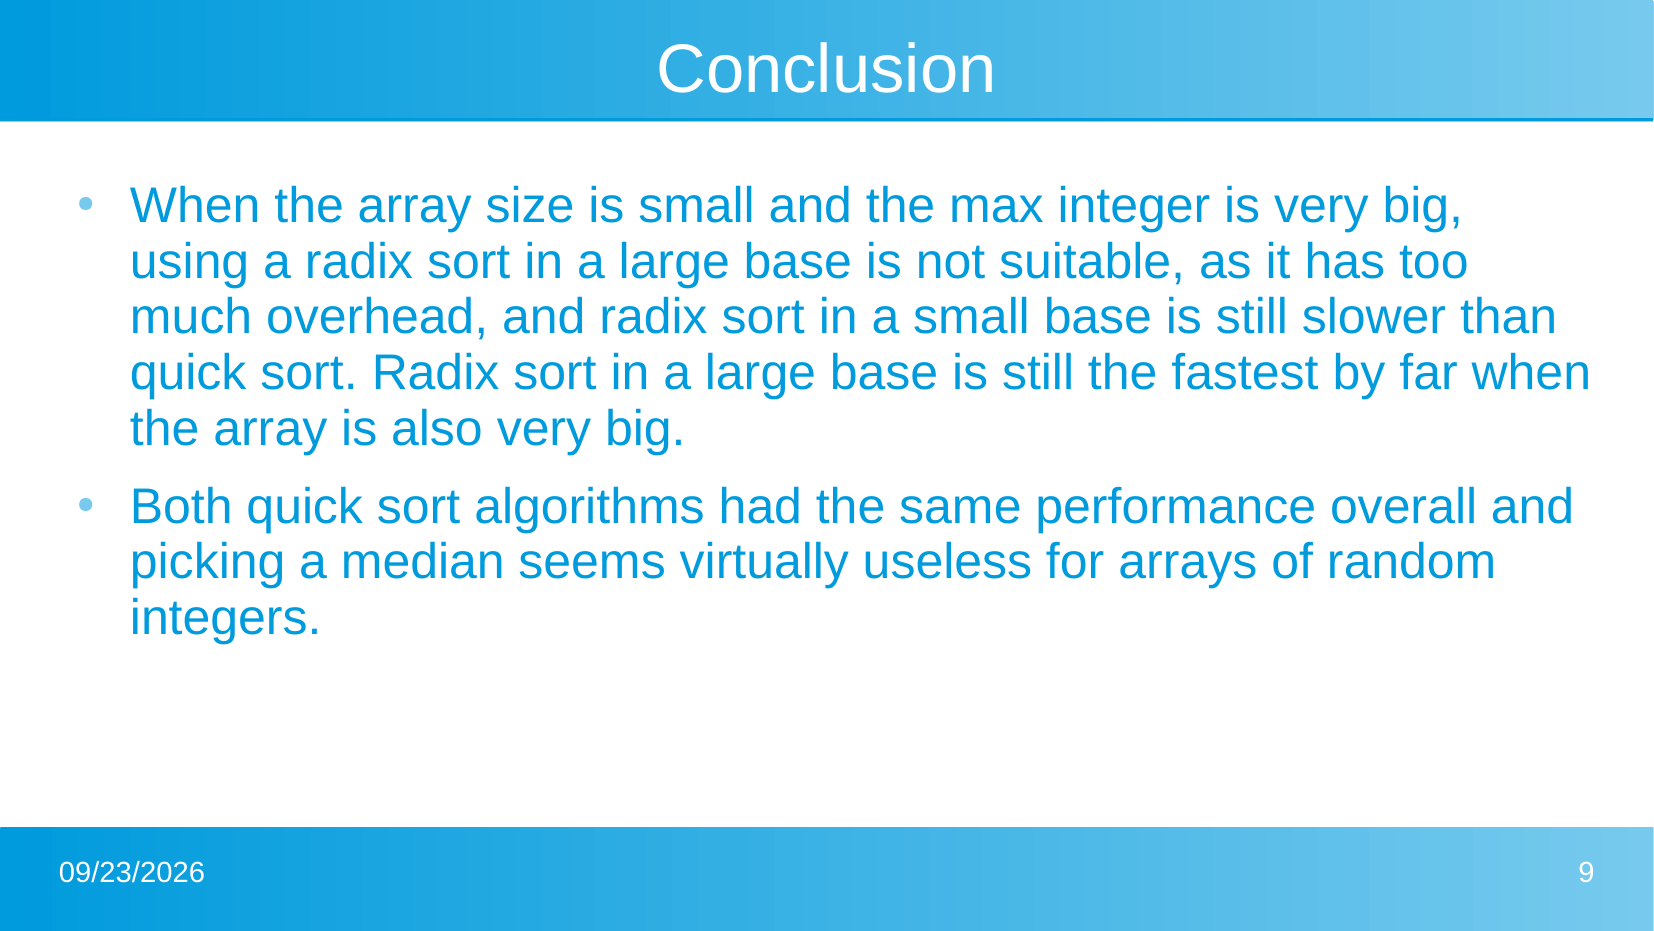

# Conclusion
When the array size is small and the max integer is very big, using a radix sort in a large base is not suitable, as it has too much overhead, and radix sort in a small base is still slower than quick sort. Radix sort in a large base is still the fastest by far when the array is also very big.
Both quick sort algorithms had the same performance overall and picking a median seems virtually useless for arrays of random integers.
9